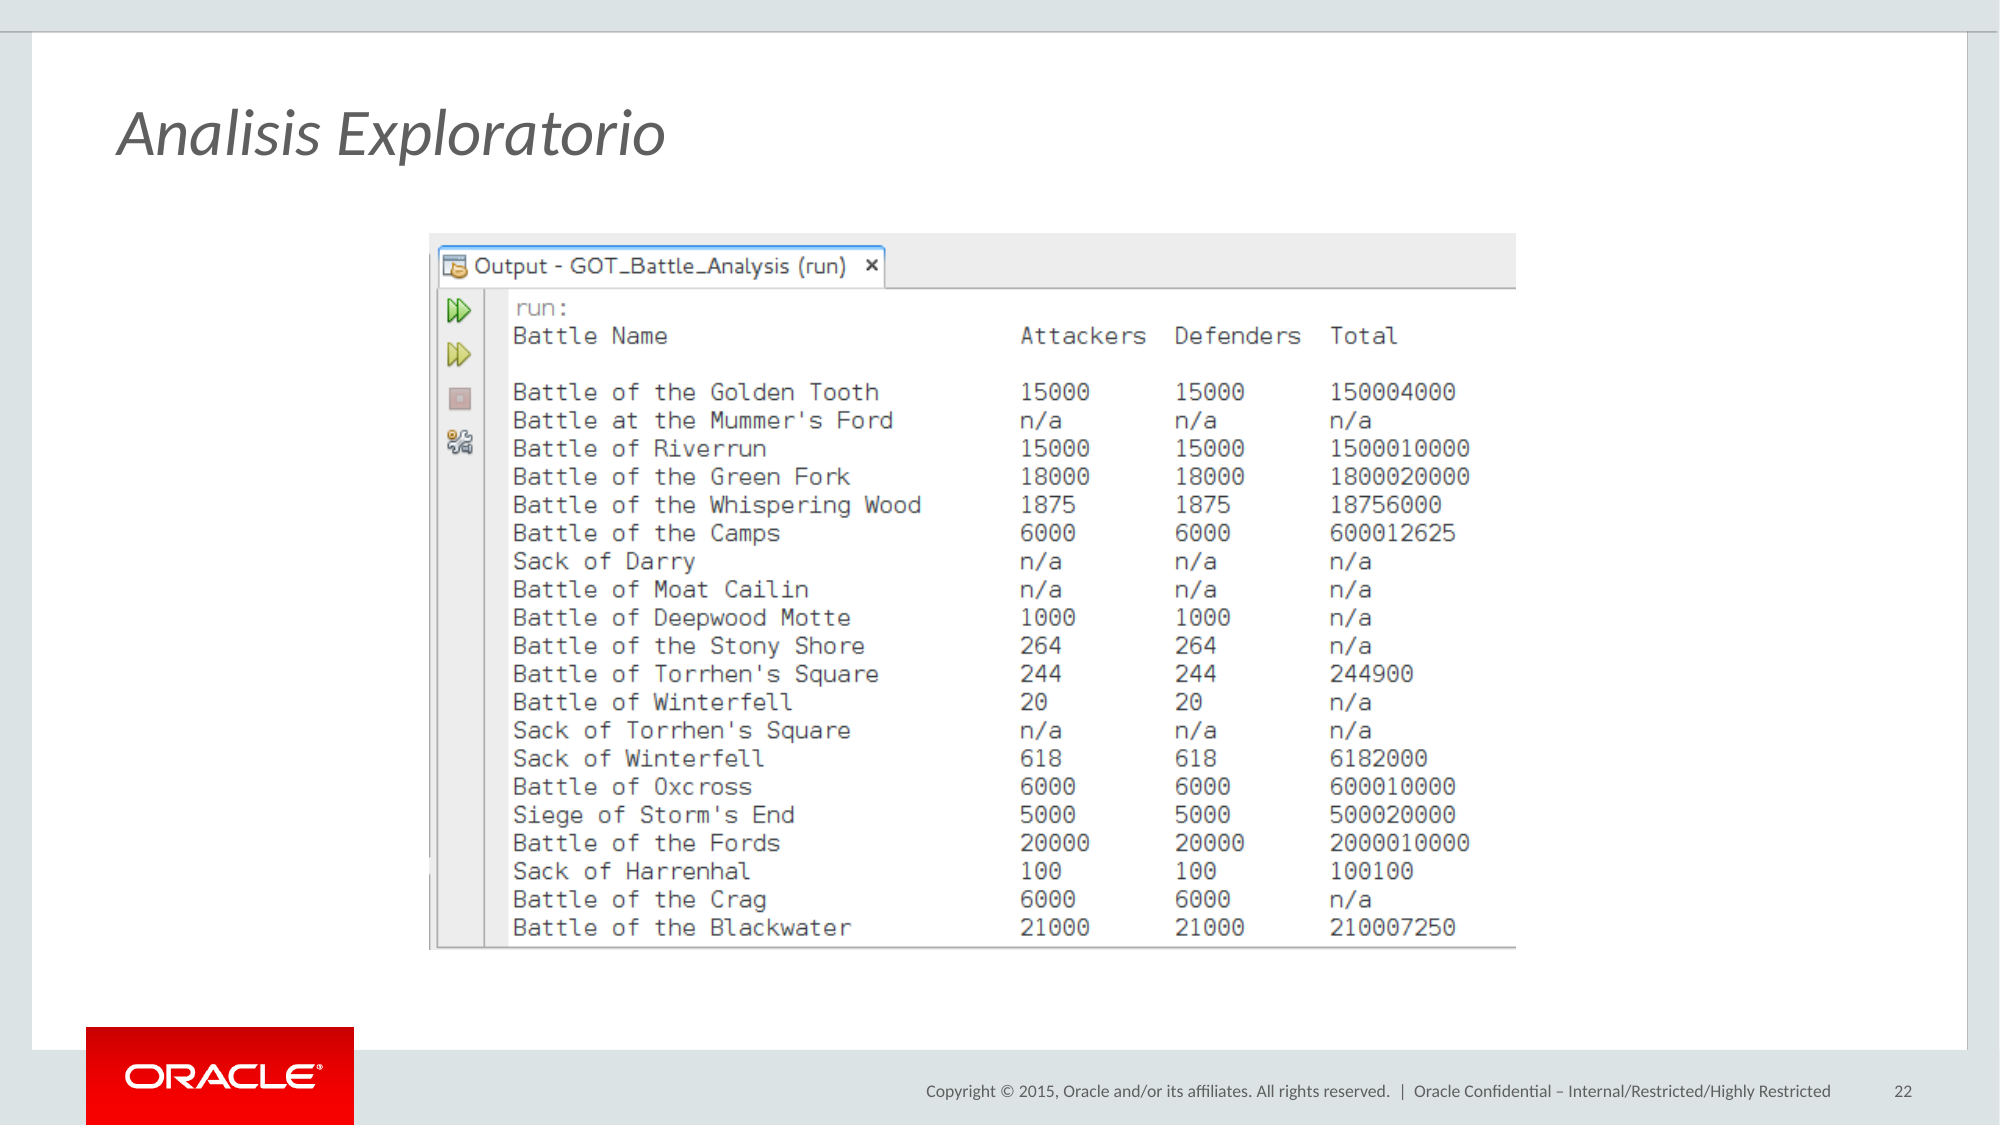

# Analisis Exploratorio
Oracle Confidential – Internal/Restricted/Highly Restricted